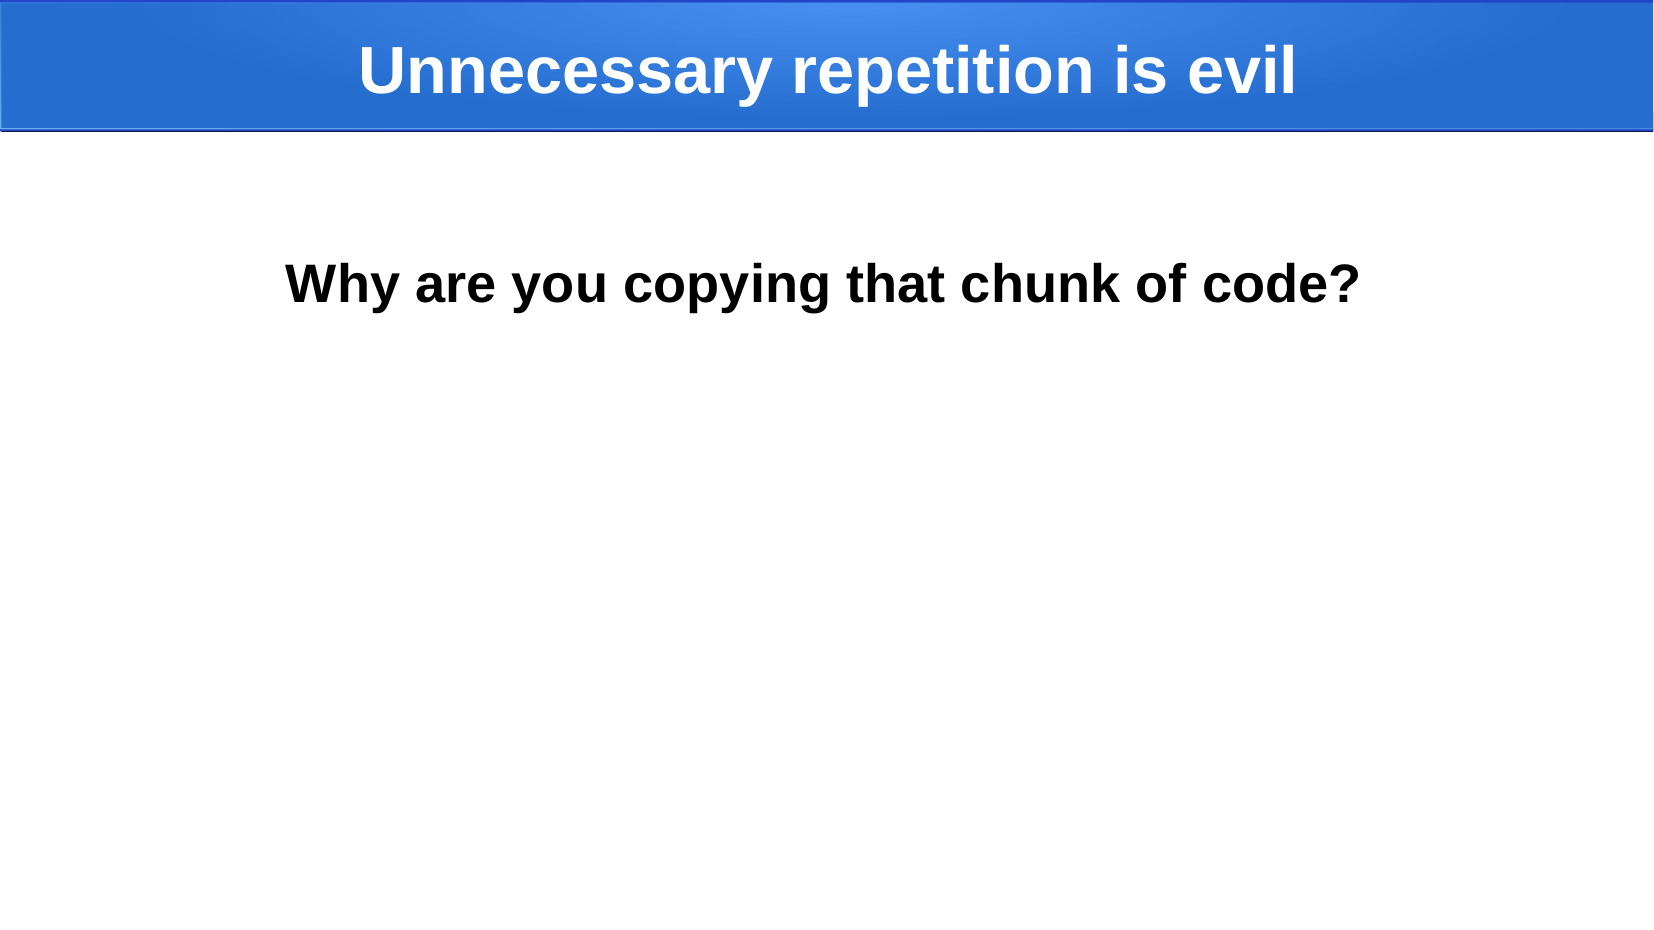

# Unnecessary repetition is evil
Why are you copying that chunk of code?